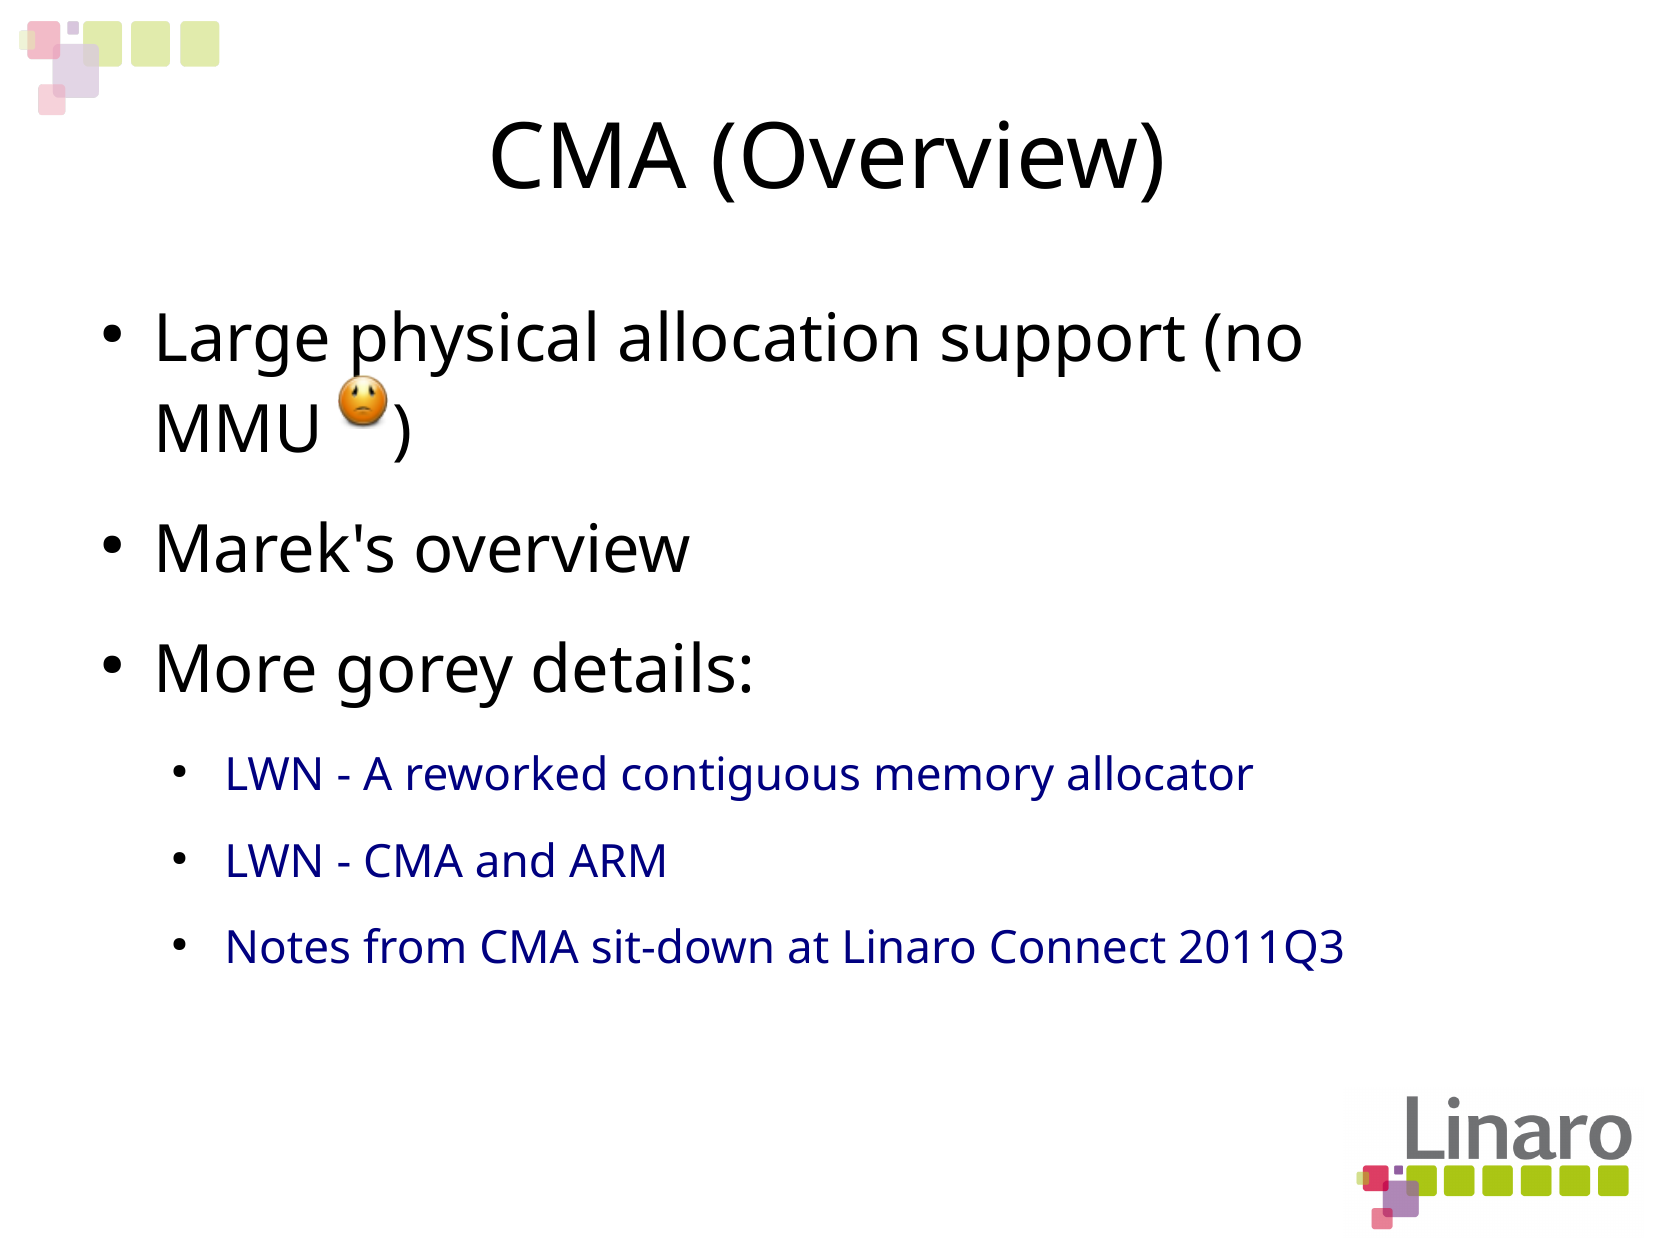

# CMA (Overview)
Large physical allocation support (no MMU )
Marek's overview
More gorey details:
LWN - A reworked contiguous memory allocator
LWN - CMA and ARM
Notes from CMA sit-down at Linaro Connect 2011Q3